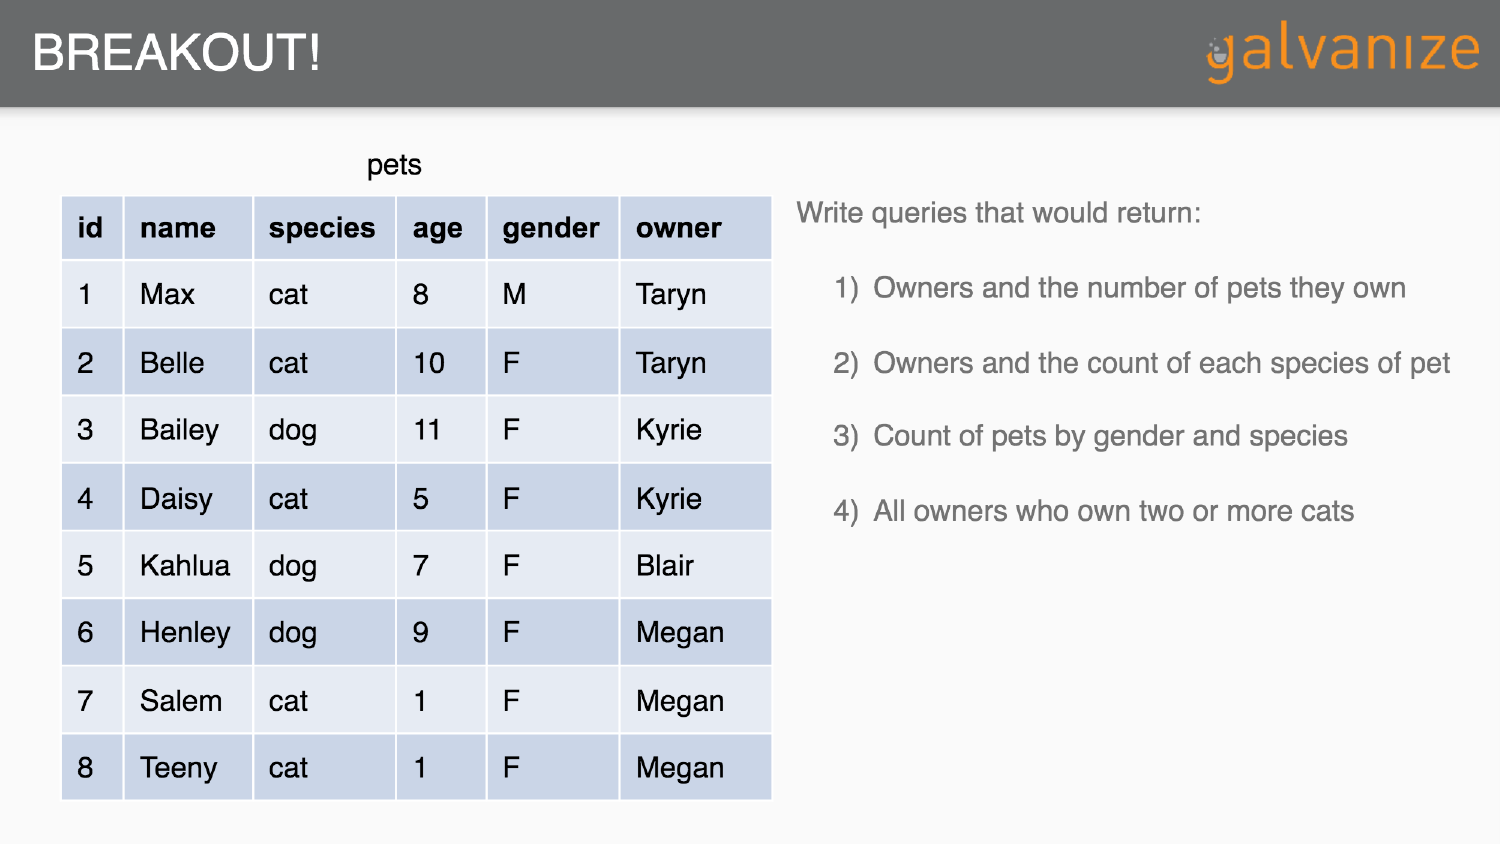

# Breakout #2
Using:
 a text editor (to write and save your queries)
Terminal (to run PostgreSQL)
Schema and Data from
Introduction to SQL for Data Scientists by Ben Smith
Answer:
Queries 4, 5, 6 and 7 in queries.sql